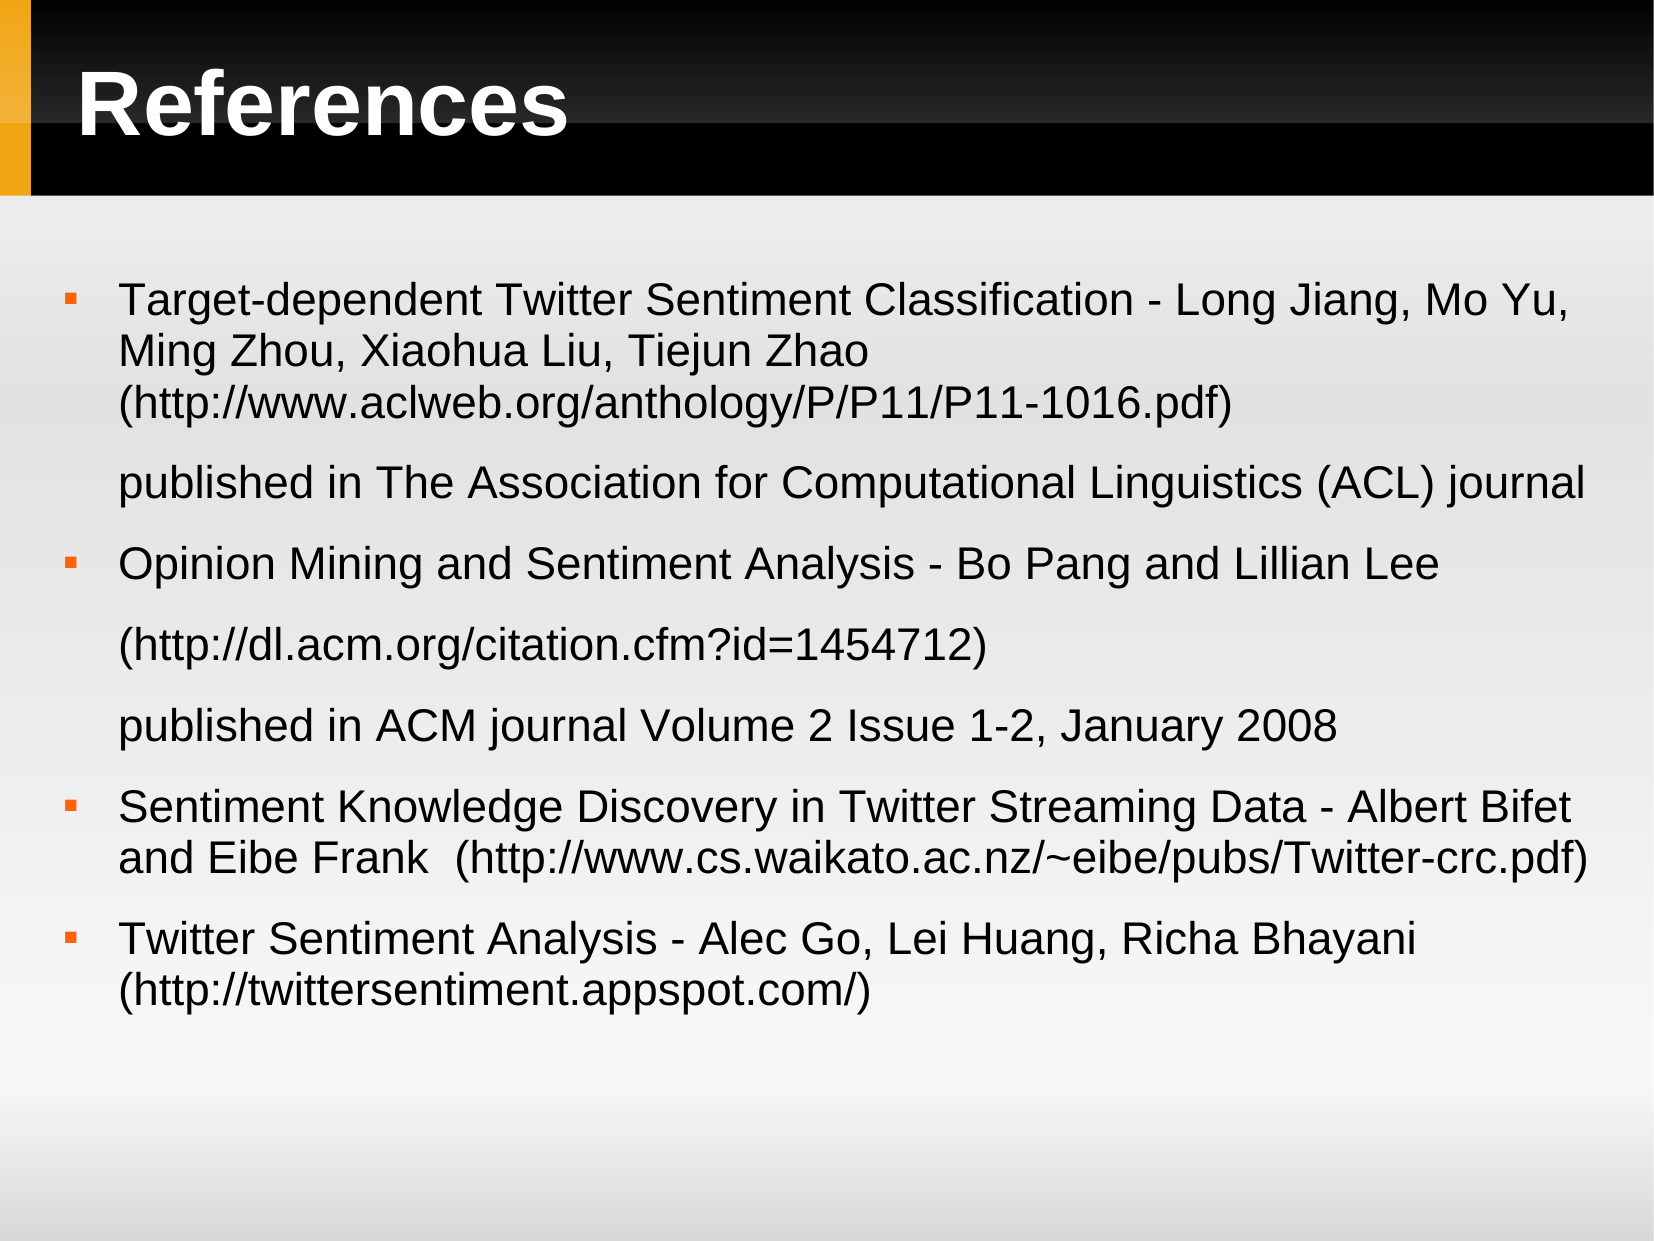

# References
Target-dependent Twitter Sentiment Classification - Long Jiang, Mo Yu, Ming Zhou, Xiaohua Liu, Tiejun Zhao (http://www.aclweb.org/anthology/P/P11/P11-1016.pdf)
published in The Association for Computational Linguistics (ACL) journal
Opinion Mining and Sentiment Analysis - Bo Pang and Lillian Lee
(http://dl.acm.org/citation.cfm?id=1454712)
published in ACM journal Volume 2 Issue 1-2, January 2008
Sentiment Knowledge Discovery in Twitter Streaming Data - Albert Bifet and Eibe Frank (http://www.cs.waikato.ac.nz/~eibe/pubs/Twitter-crc.pdf)
Twitter Sentiment Analysis - Alec Go, Lei Huang, Richa Bhayani (http://twittersentiment.appspot.com/)